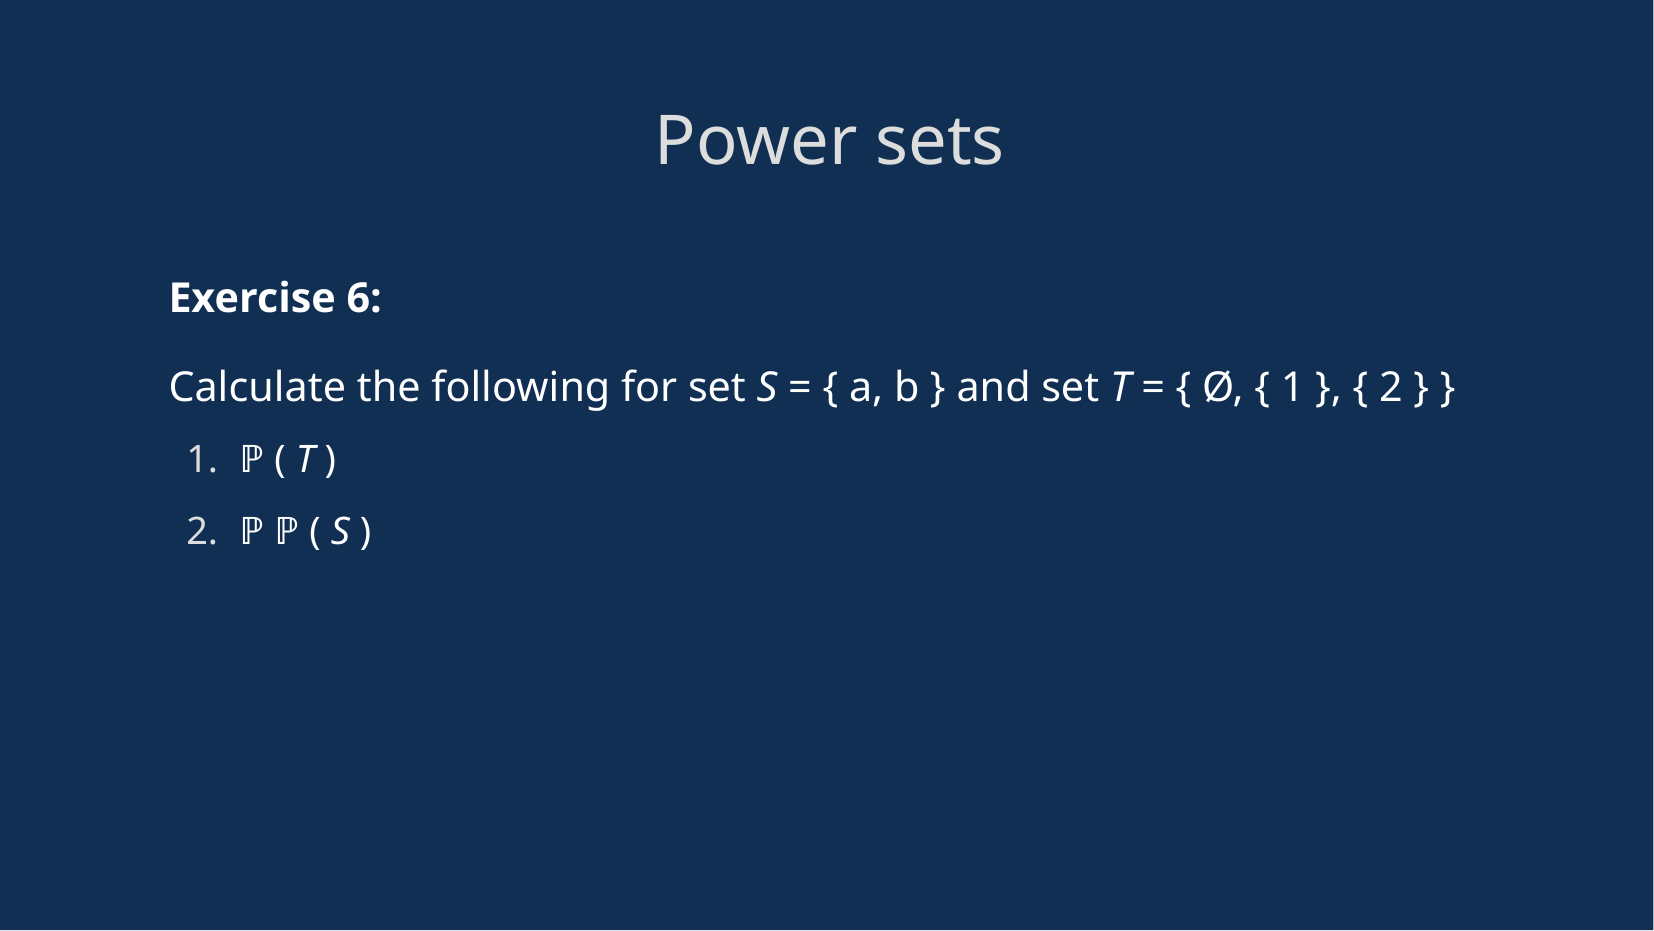

# Power sets
Exercise 6:
Calculate the following for set S = { a, b } and set T = { Ø, { 1 }, { 2 } }
ℙ ( T )
ℙ ℙ ( S )